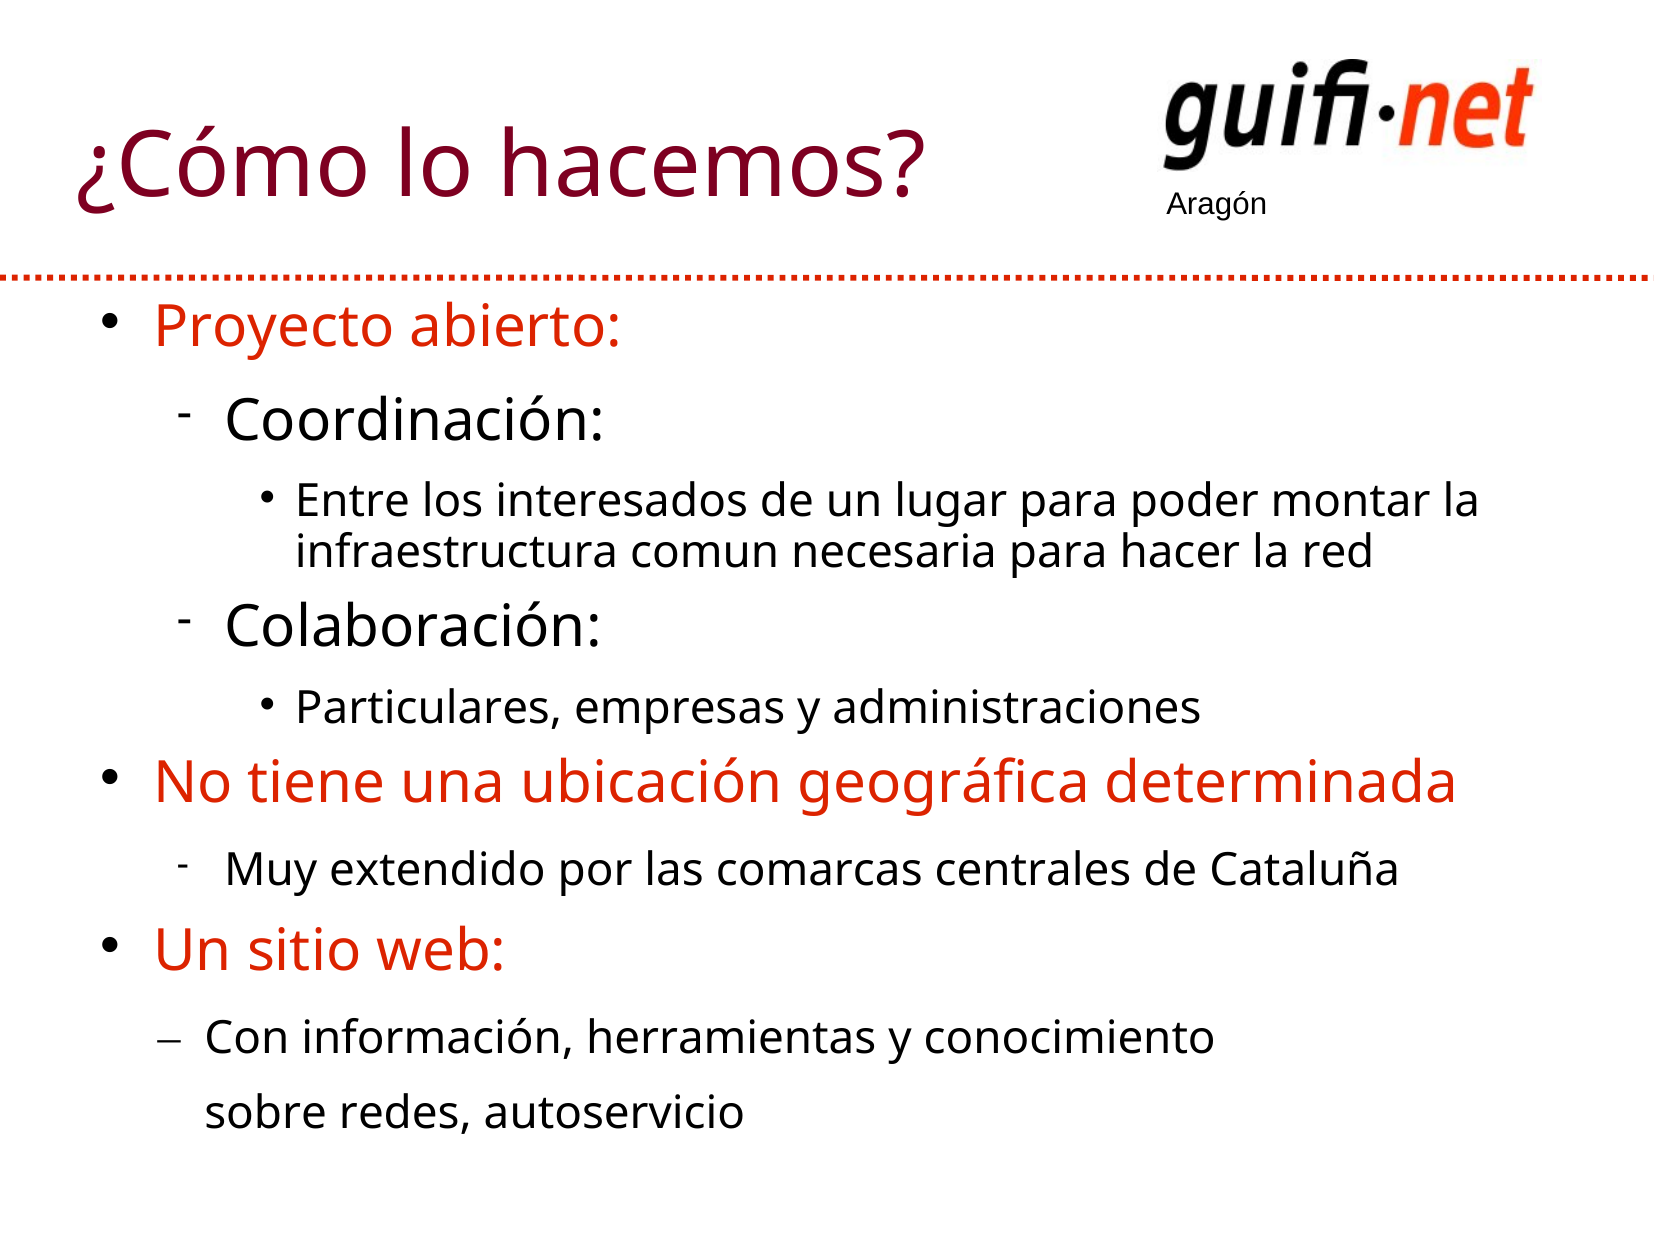

# ¿Cómo lo hacemos?
Proyecto abierto:
Coordinación:
Entre los interesados de un lugar para poder montar la infraestructura comun necesaria para hacer la red
Colaboración:
Particulares, empresas y administraciones
No tiene una ubicación geográfica determinada
Muy extendido por las comarcas centrales de Cataluña
Un sitio web:
Con información, herramientas y conocimiento
sobre redes, autoservicio